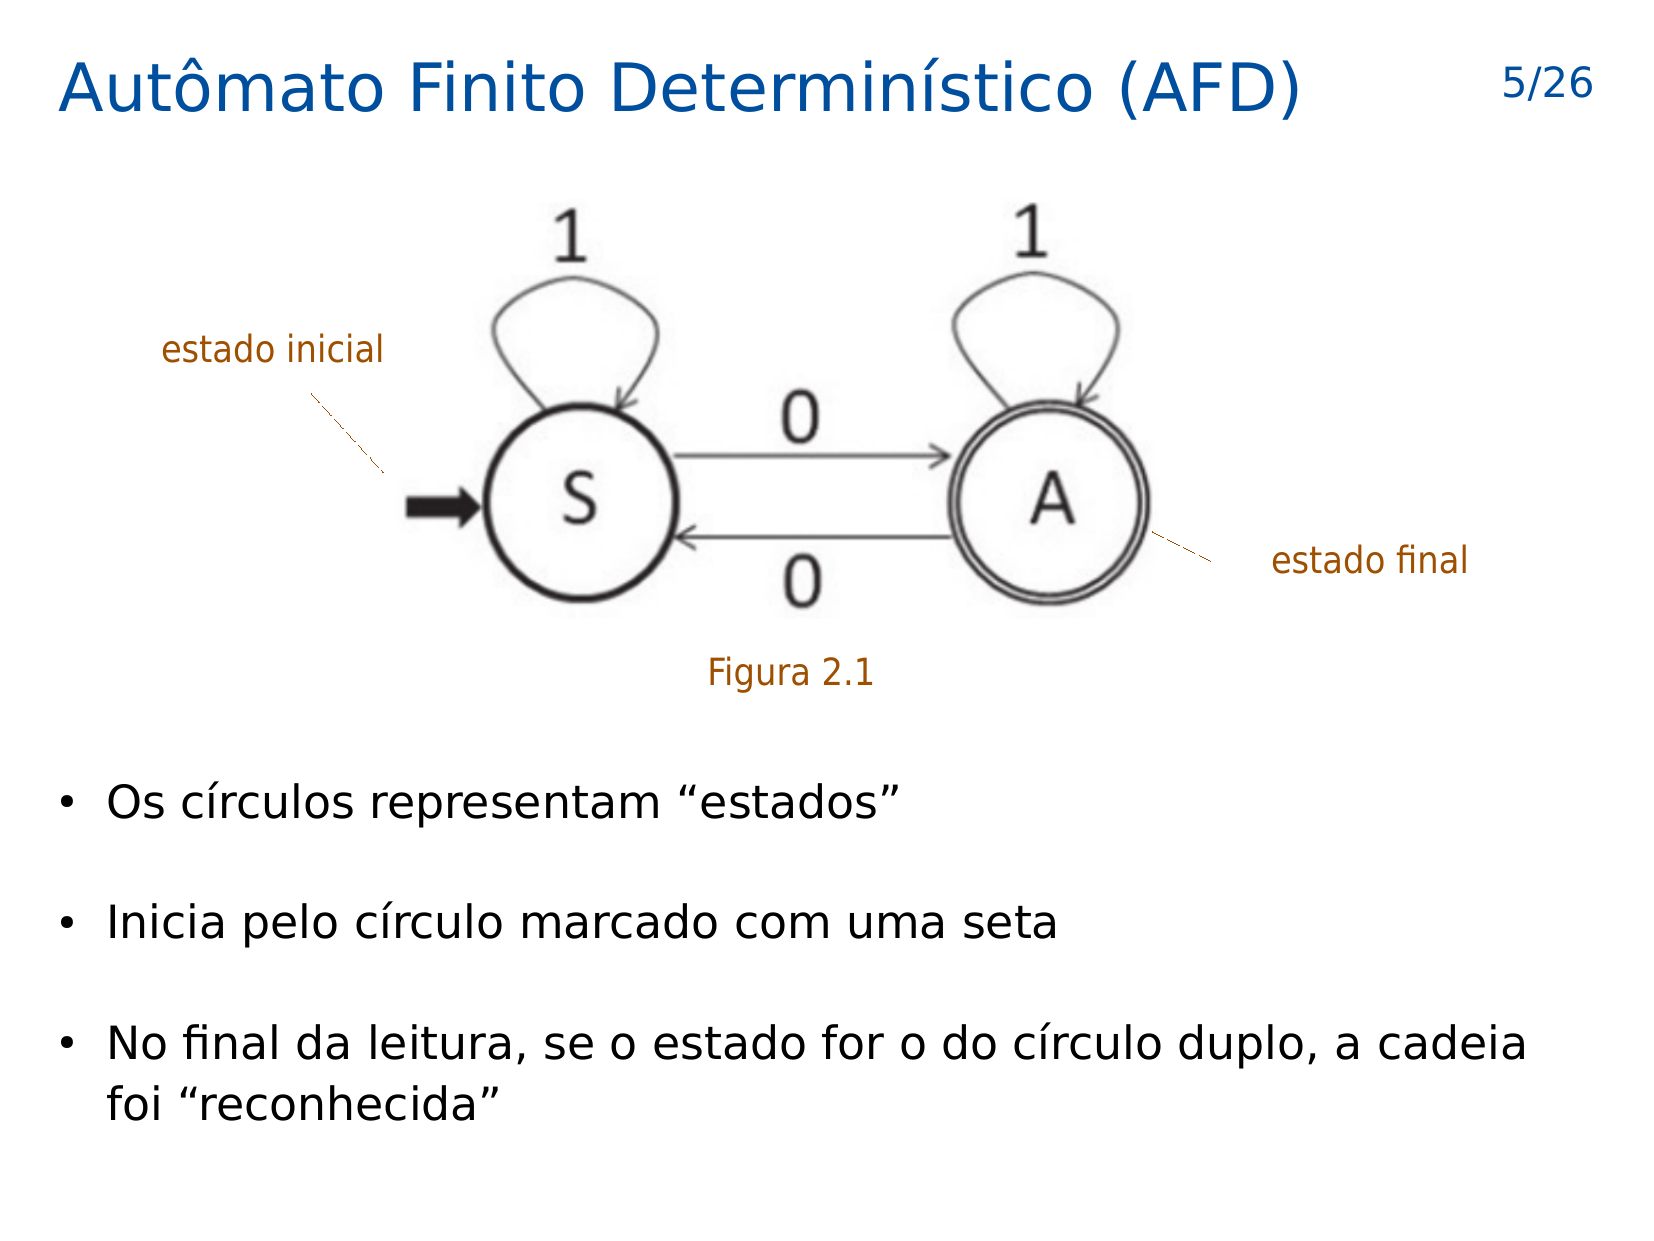

# Autômato Finito Determinístico (AFD)
5
estado inicial
estado final
Figura 2.1
Os círculos representam “estados”
Inicia pelo círculo marcado com uma seta
No final da leitura, se o estado for o do círculo duplo, a cadeia foi “reconhecida”